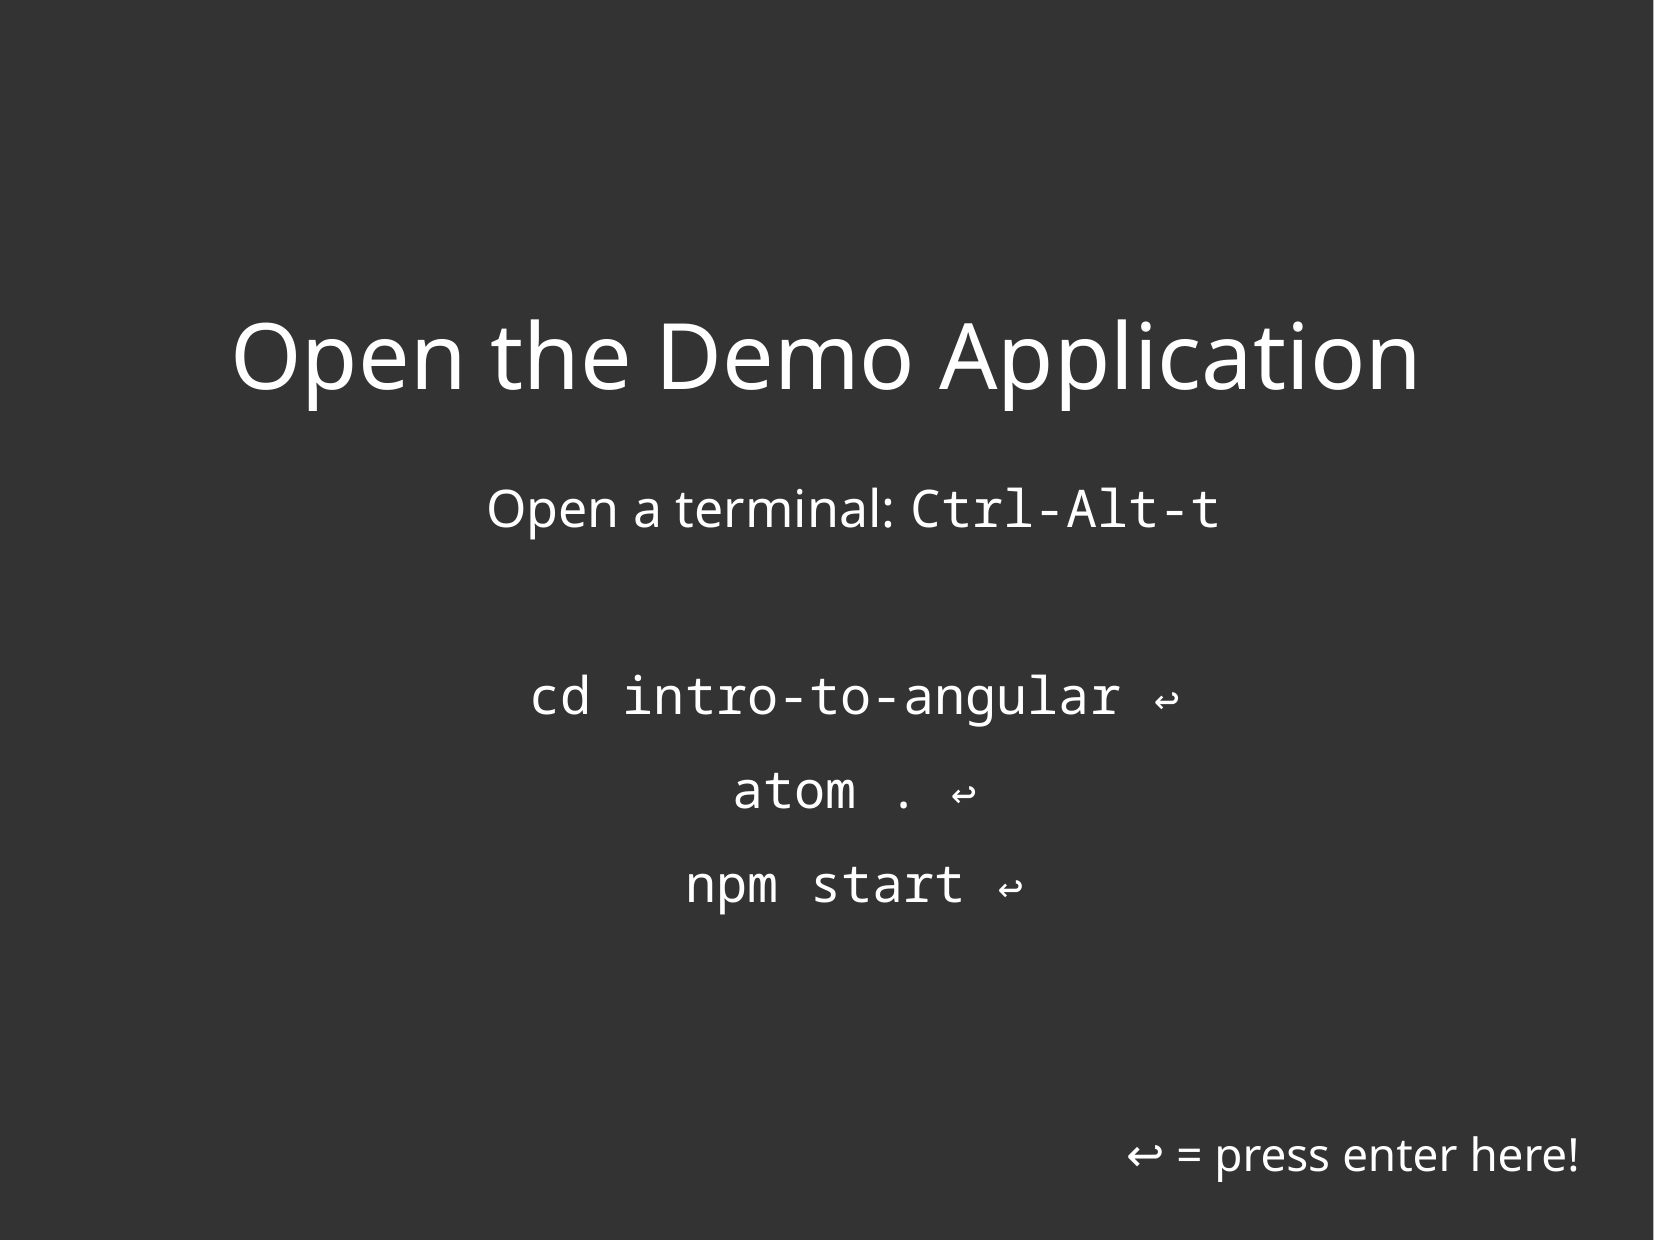

# Open the Demo Application
Open a terminal: Ctrl-Alt-t
cd intro-to-angular ↩
atom . ↩
npm start ↩
↩ = press enter here!